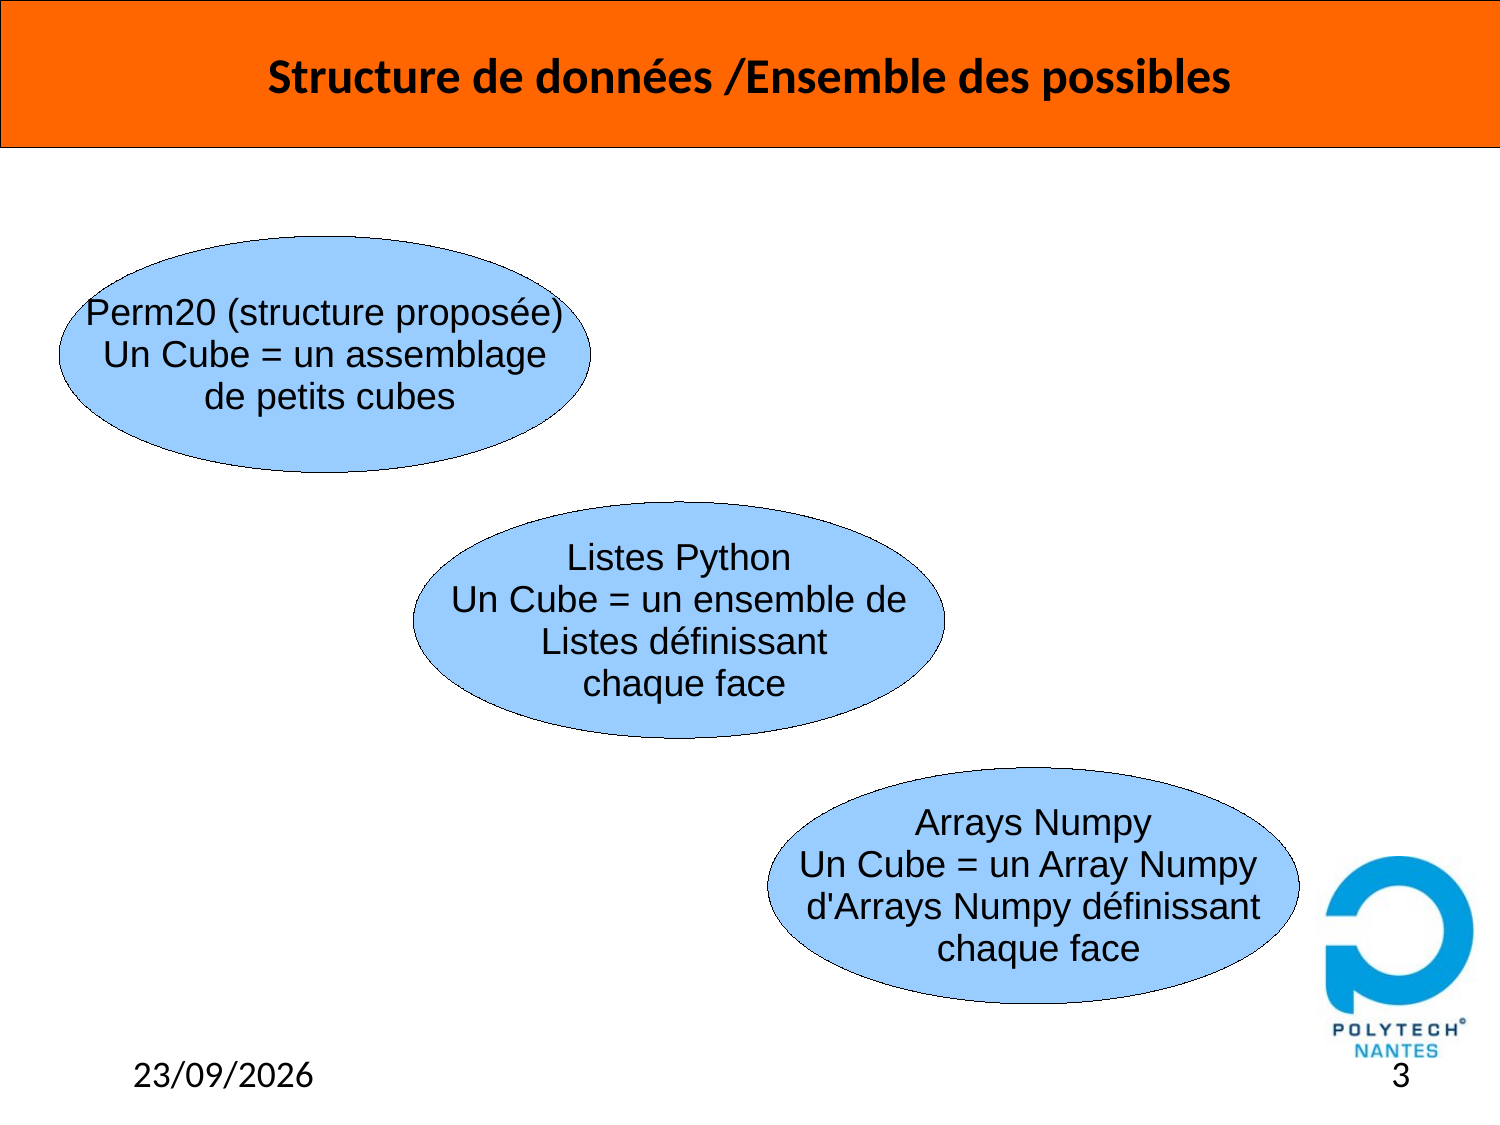

# Structure de données /Ensemble des possibles
Perm20 (structure proposée)
Un Cube = un assemblage
 de petits cubes
Listes Python
Un Cube = un ensemble de
 Listes définissant
 chaque face
Arrays Numpy
Un Cube = un Array Numpy
d'Arrays Numpy définissant
 chaque face
15 Janvier 2016
3